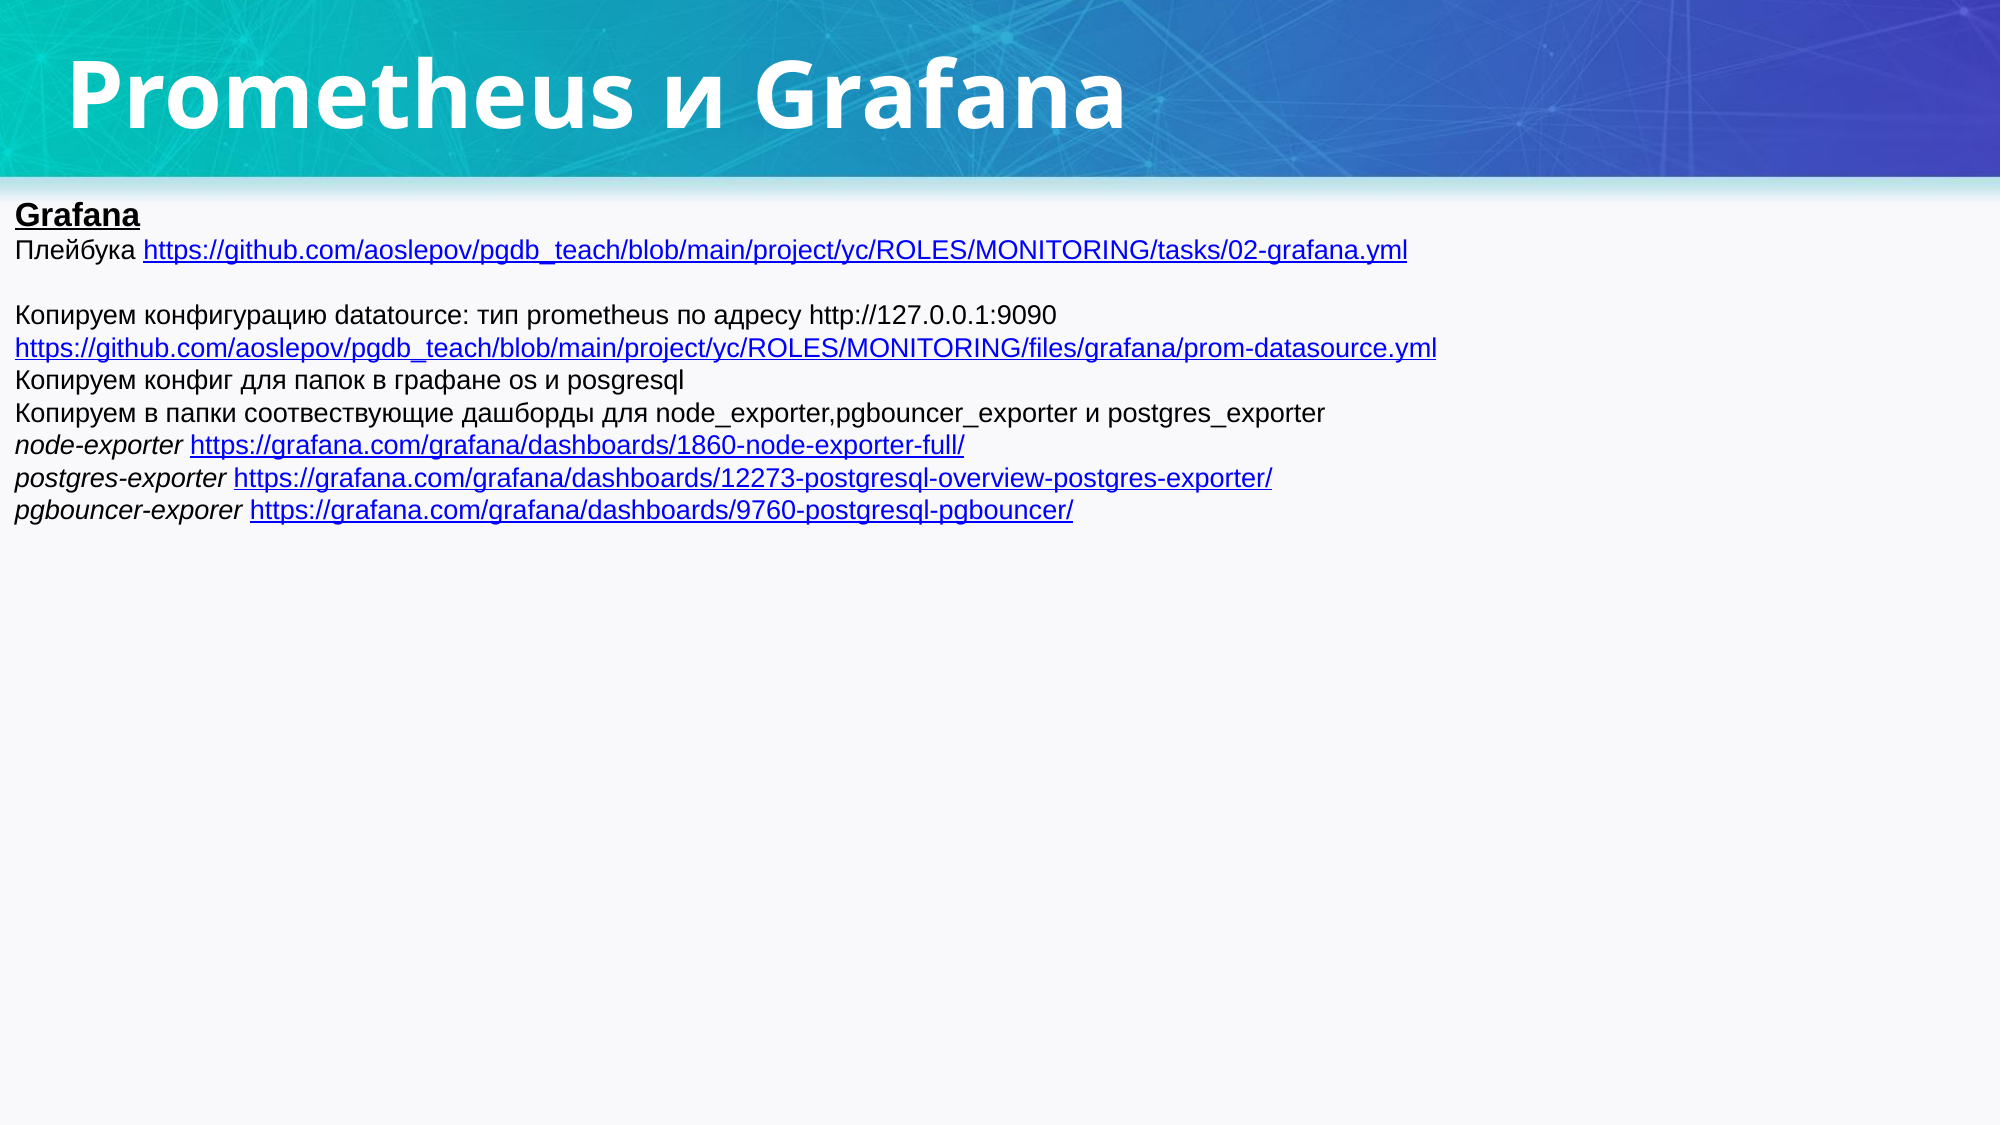

Prometheus и Grafana
Grafana
Плейбука https://github.com/aoslepov/pgdb_teach/blob/main/project/yc/ROLES/MONITORING/tasks/02-grafana.yml
Копируем конфигурацию datatource: тип prometheus по адресу http://127.0.0.1:9090
https://github.com/aoslepov/pgdb_teach/blob/main/project/yc/ROLES/MONITORING/files/grafana/prom-datasource.yml
Копируем конфиг для папок в графане os и posgresql
Копируем в папки соотвествующие дашборды для node_exporter,pgbouncer_exporter и postgres_exporter
node-exporter https://grafana.com/grafana/dashboards/1860-node-exporter-full/
postgres-exporter https://grafana.com/grafana/dashboards/12273-postgresql-overview-postgres-exporter/
pgbouncer-exporer https://grafana.com/grafana/dashboards/9760-postgresql-pgbouncer/